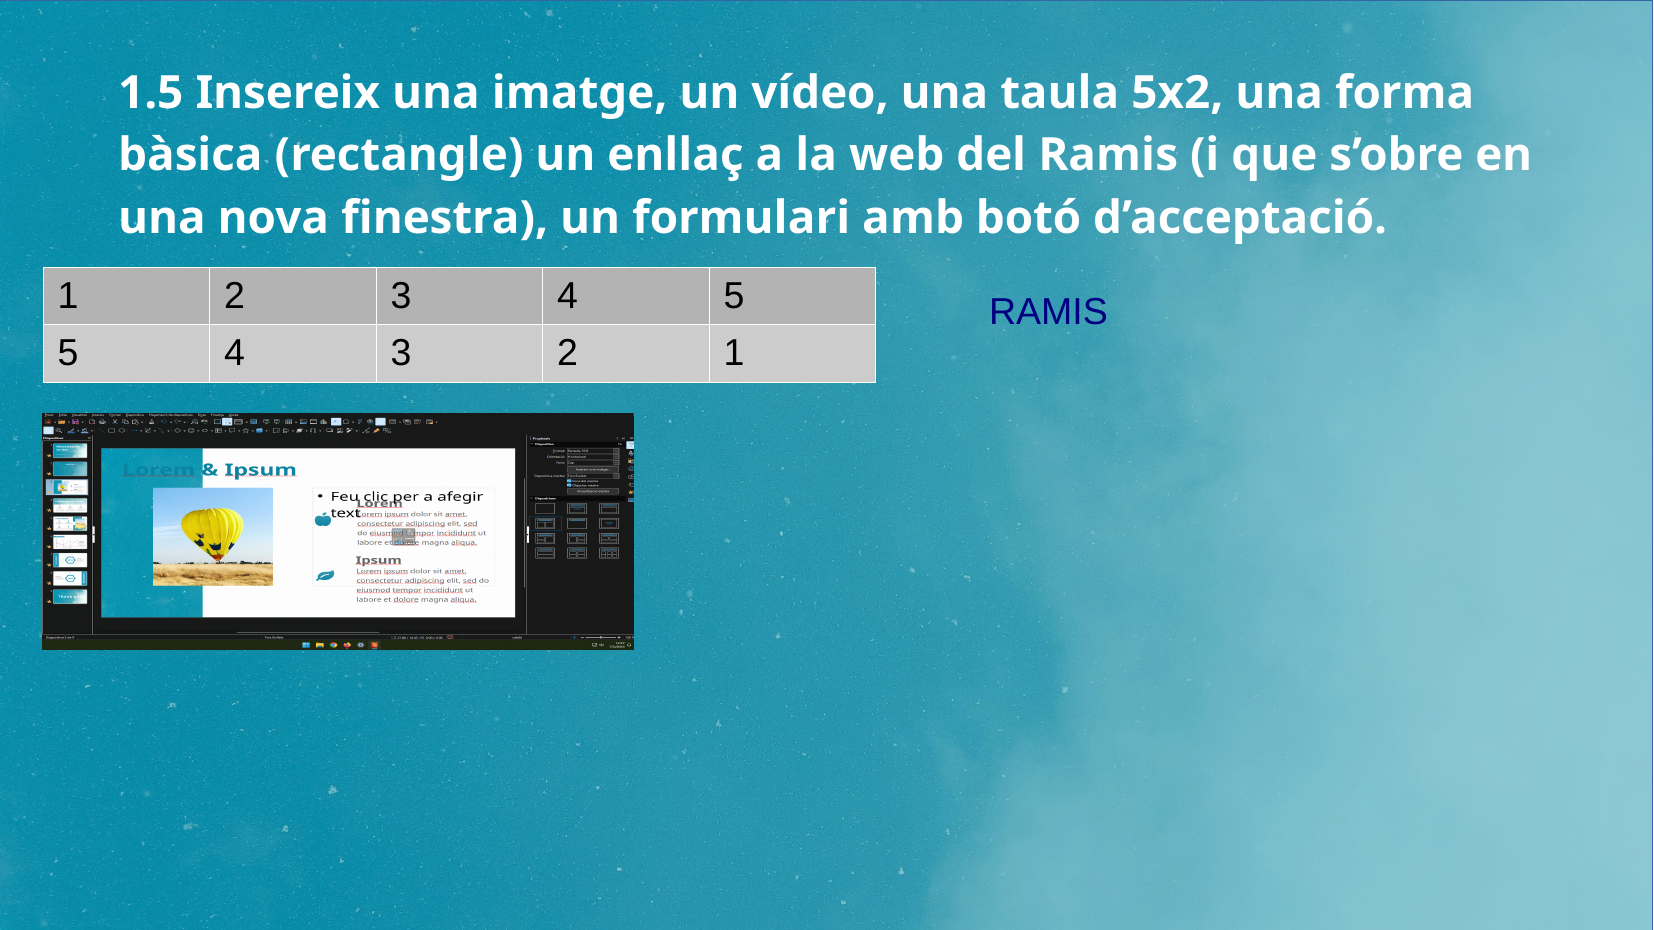

# 1.5 Insereix una imatge, un vídeo, una taula 5x2, una forma bàsica (rectangle) un enllaç a la web del Ramis (i que s’obre en una nova finestra), un formulari amb botó d’acceptació.
| 1 | 2 | 3 | 4 | 5 |
| --- | --- | --- | --- | --- |
| 5 | 4 | 3 | 2 | 1 |
RAMIS